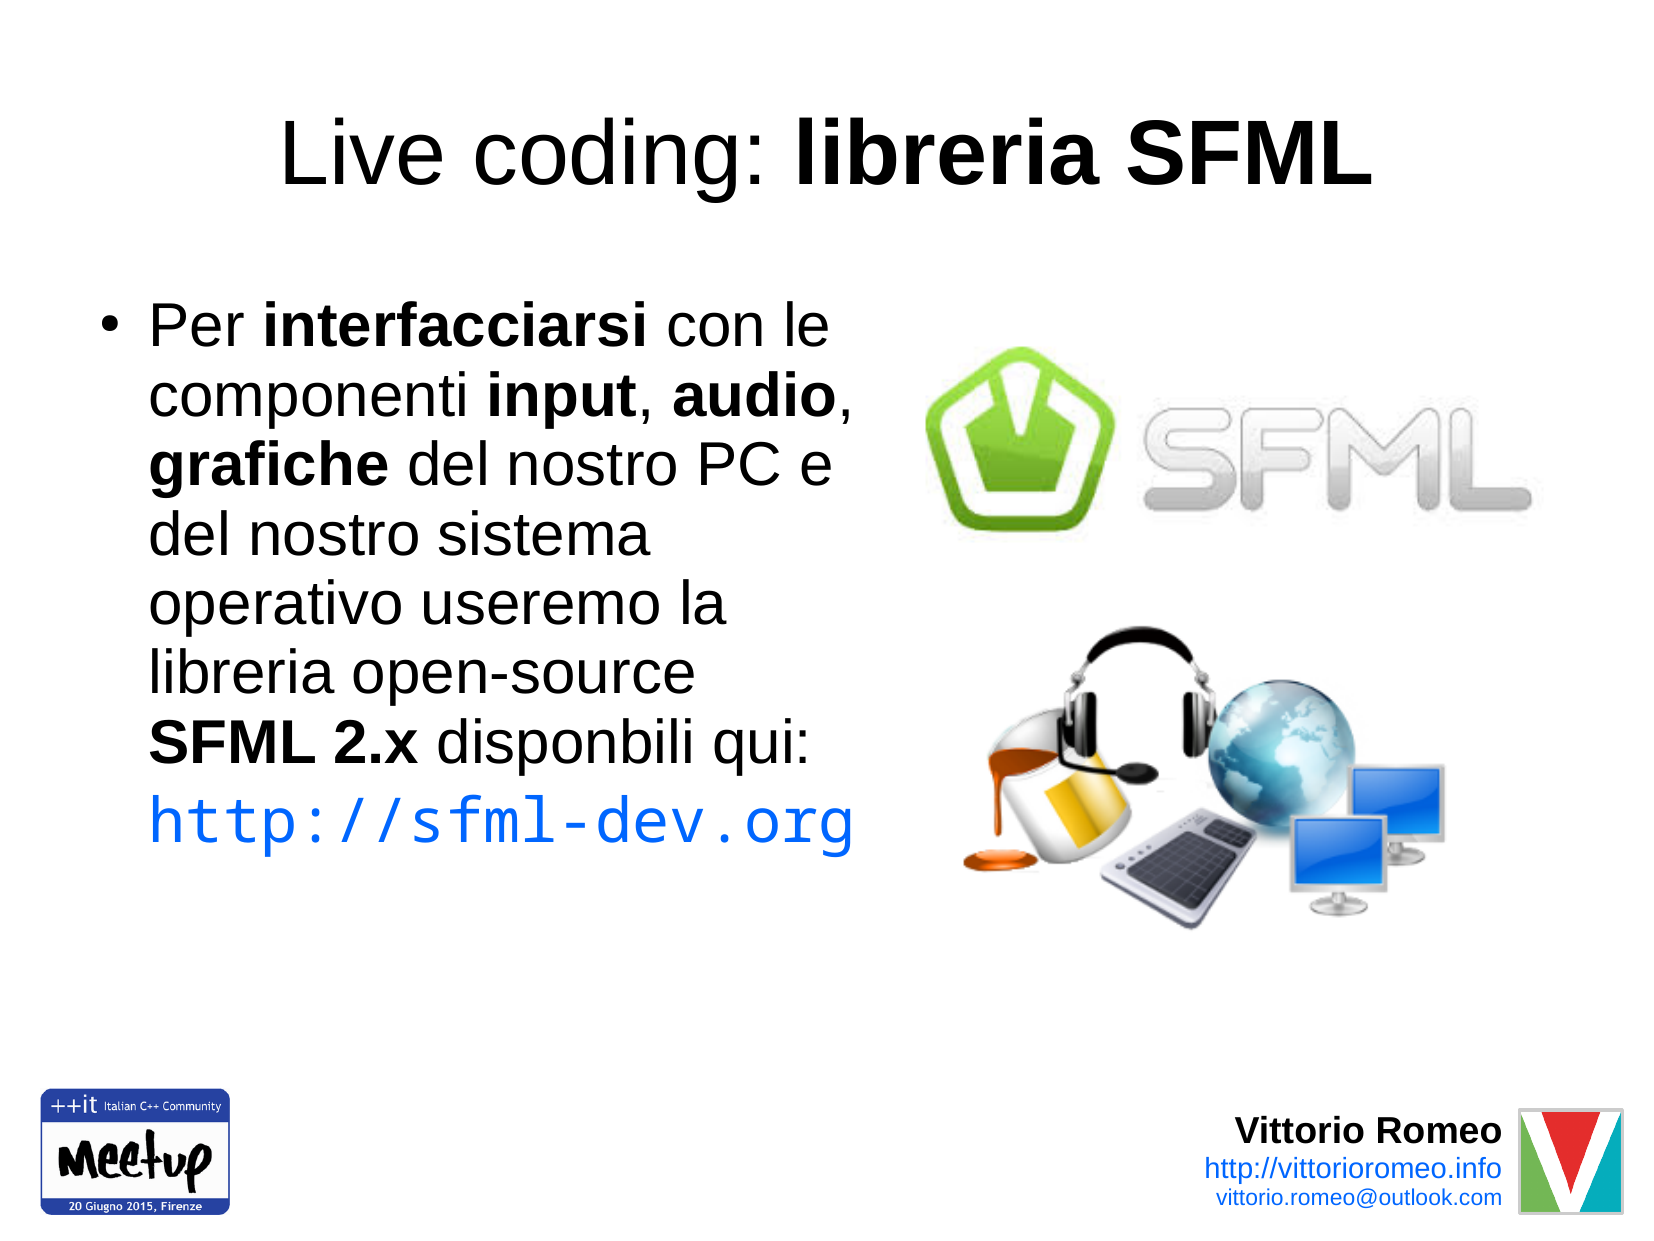

# Live coding: libreria SFML
Per interfacciarsi con le componenti input, audio, grafiche del nostro PC e del nostro sistema operativo useremo la libreria open-source SFML 2.x disponbili qui: http://sfml-dev.org